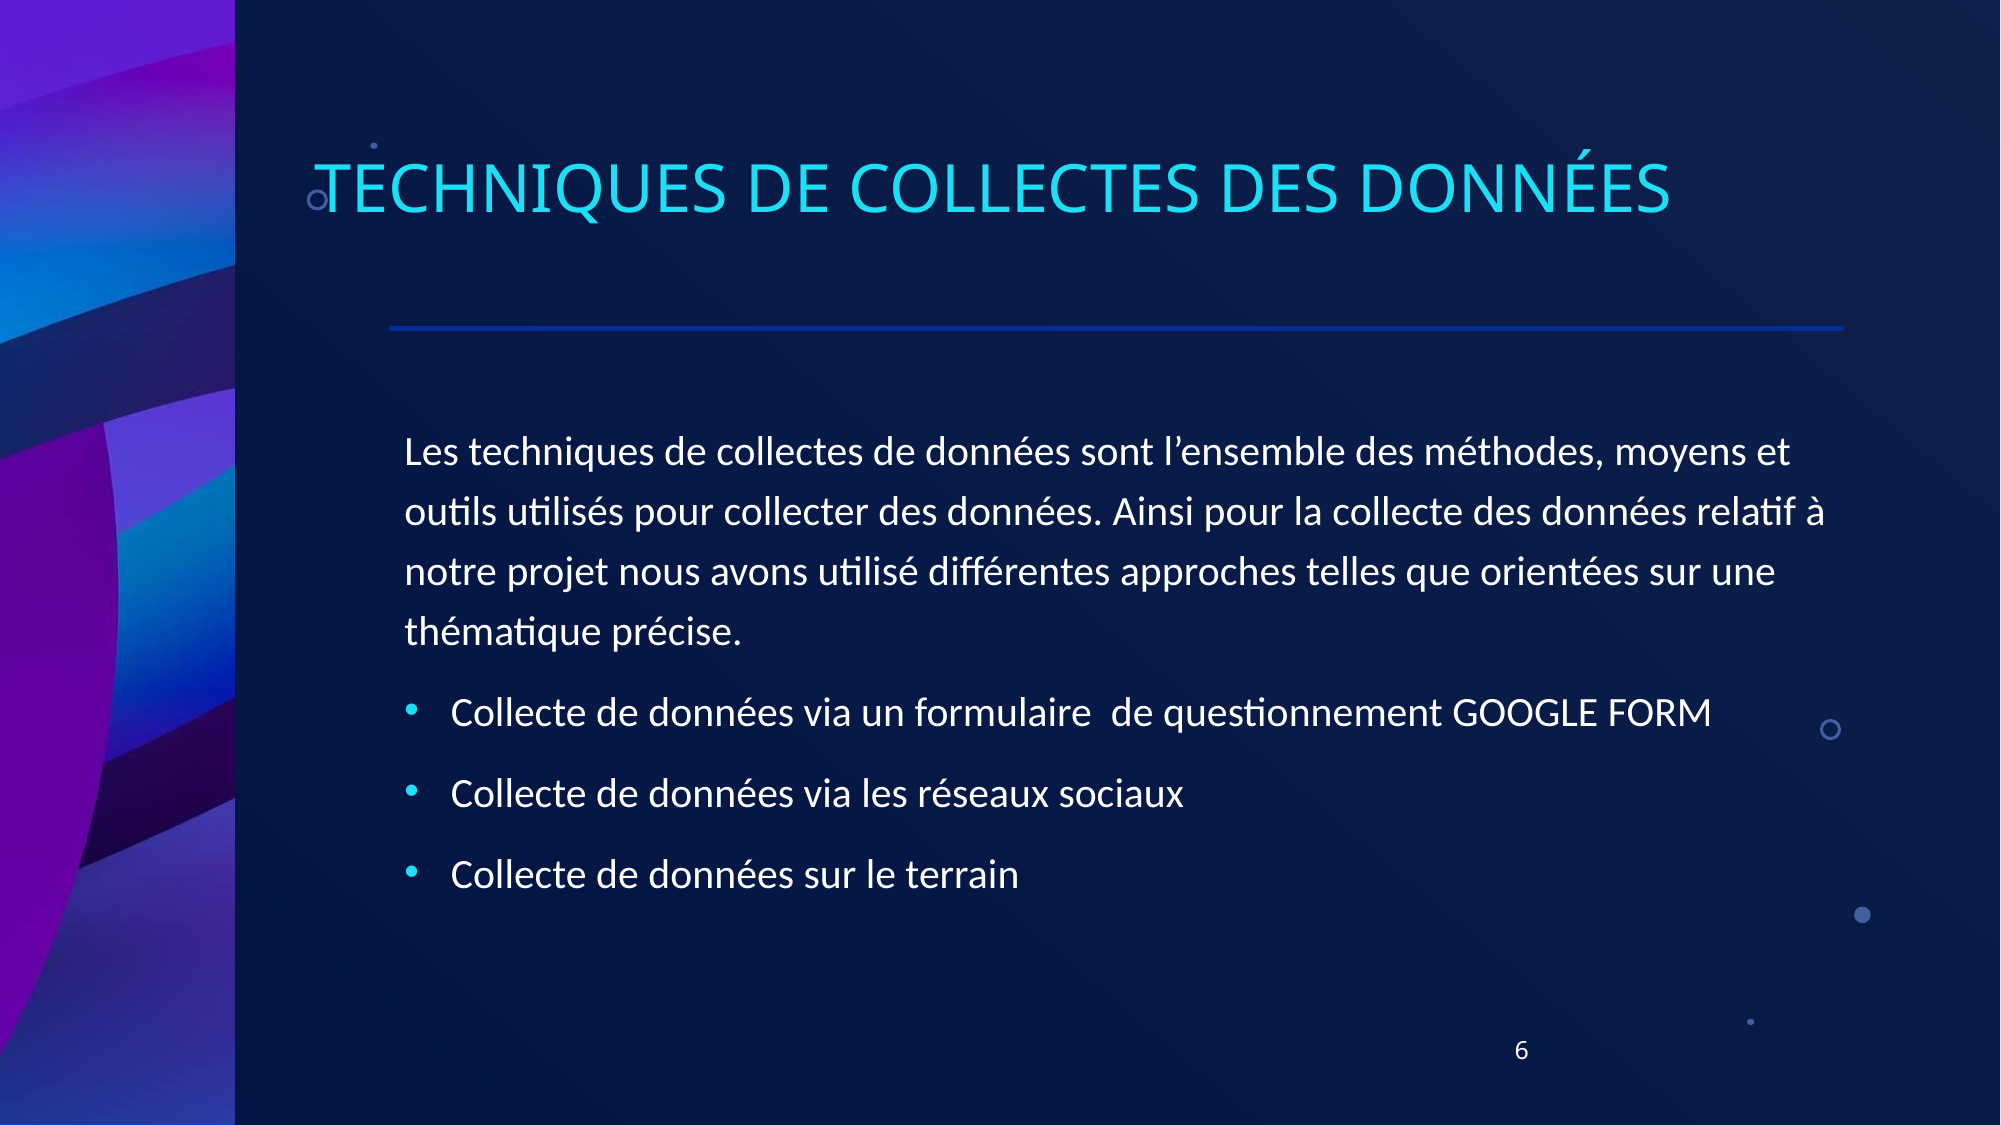

# Techniques de collectes des données
Les techniques de collectes de données sont l’ensemble des méthodes, moyens et outils utilisés pour collecter des données. Ainsi pour la collecte des données relatif à notre projet nous avons utilisé différentes approches telles que orientées sur une thématique précise.
Collecte de données via un formulaire de questionnement GOOGLE FORM
Collecte de données via les réseaux sociaux
Collecte de données sur le terrain